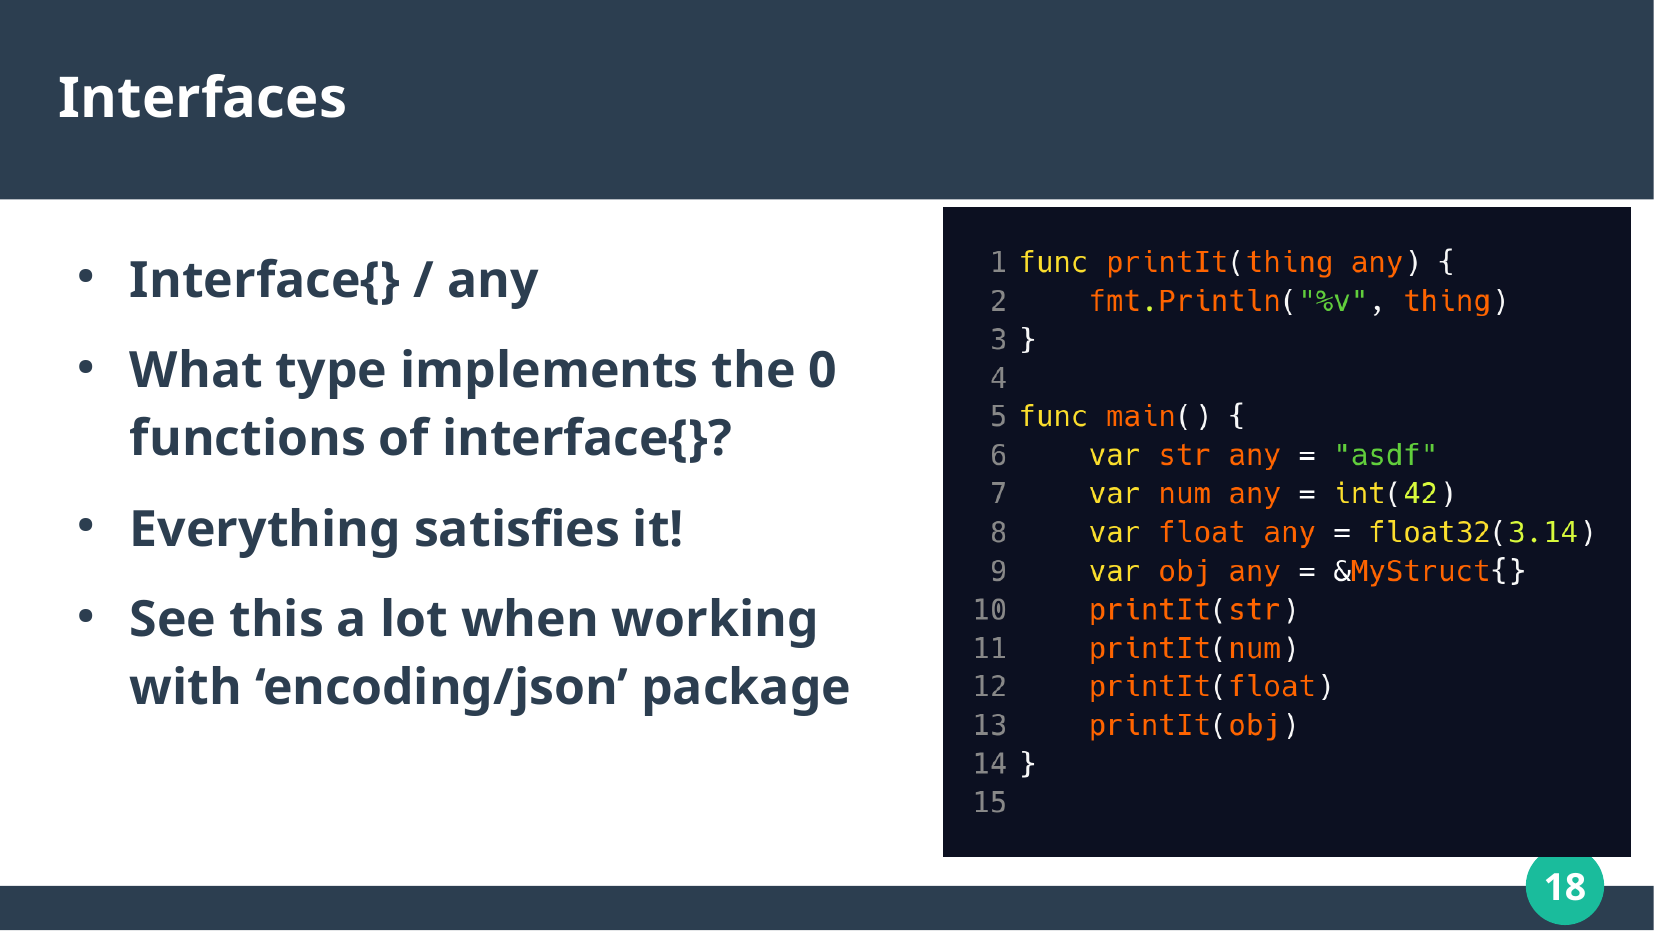

# Interfaces
Interface{} / any
What type implements the 0 functions of interface{}?
Everything satisfies it!
See this a lot when working with ‘encoding/json’ package